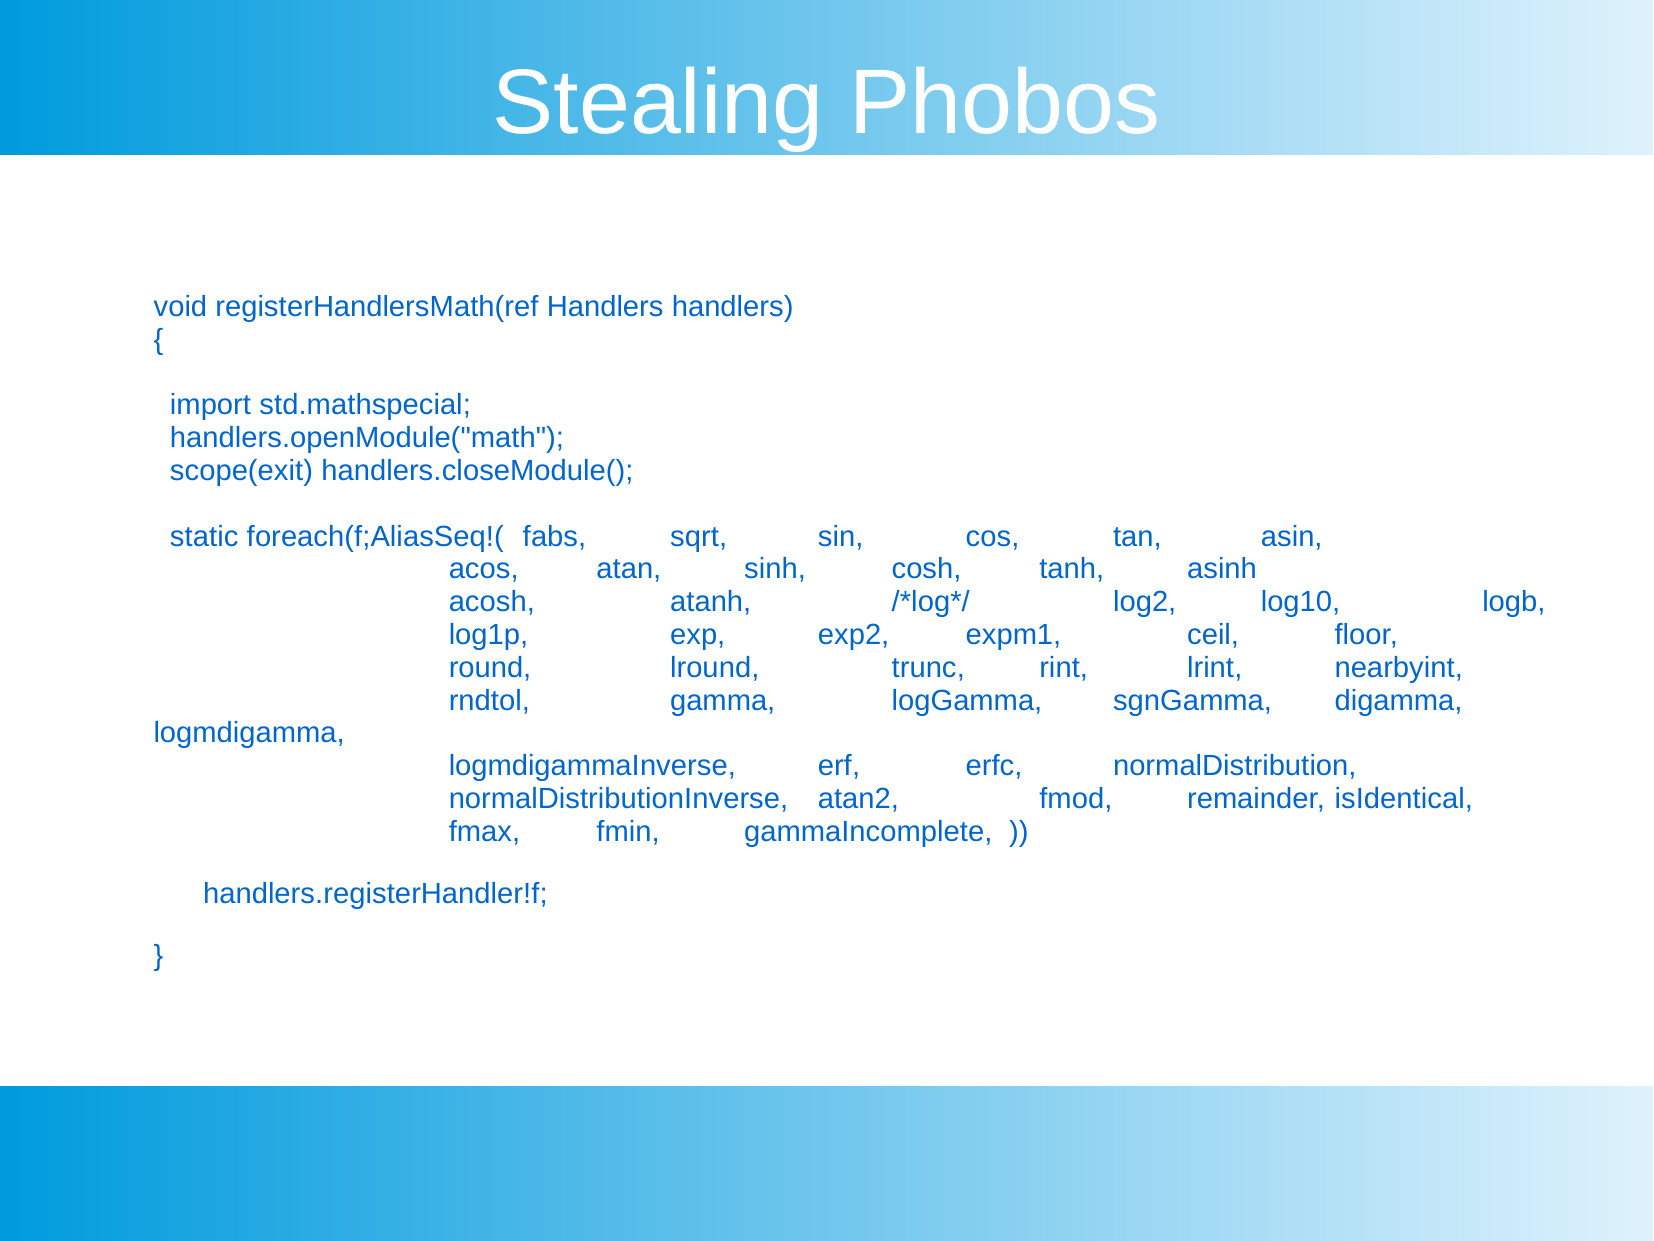

# Stealing Phobos
void registerHandlersMath(ref Handlers handlers)
{
 import std.mathspecial;
 handlers.openModule("math");
 scope(exit) handlers.closeModule();
 static foreach(f;AliasSeq!( 	fabs,		sqrt,		sin,		cos,		tan,		asin,
 				acos,		atan,		sinh,		cosh,		tanh,		asinh
				acosh,		atanh, 		/*log*/		log2,		log10,		logb,
				log1p,		exp,		exp2,		expm1,		ceil,		floor,
				round,		lround,		trunc,		rint,		lrint,		nearbyint,
				rndtol,		gamma,		logGamma,	sgnGamma,	digamma,	logmdigamma,
				logmdigammaInverse,		erf,		erfc,		normalDistribution,
				normalDistributionInverse,	atan2,		fmod,		remainder,	isIdentical,
				fmax,		fmin,		gammaIncomplete, ))
 handlers.registerHandler!f;
}